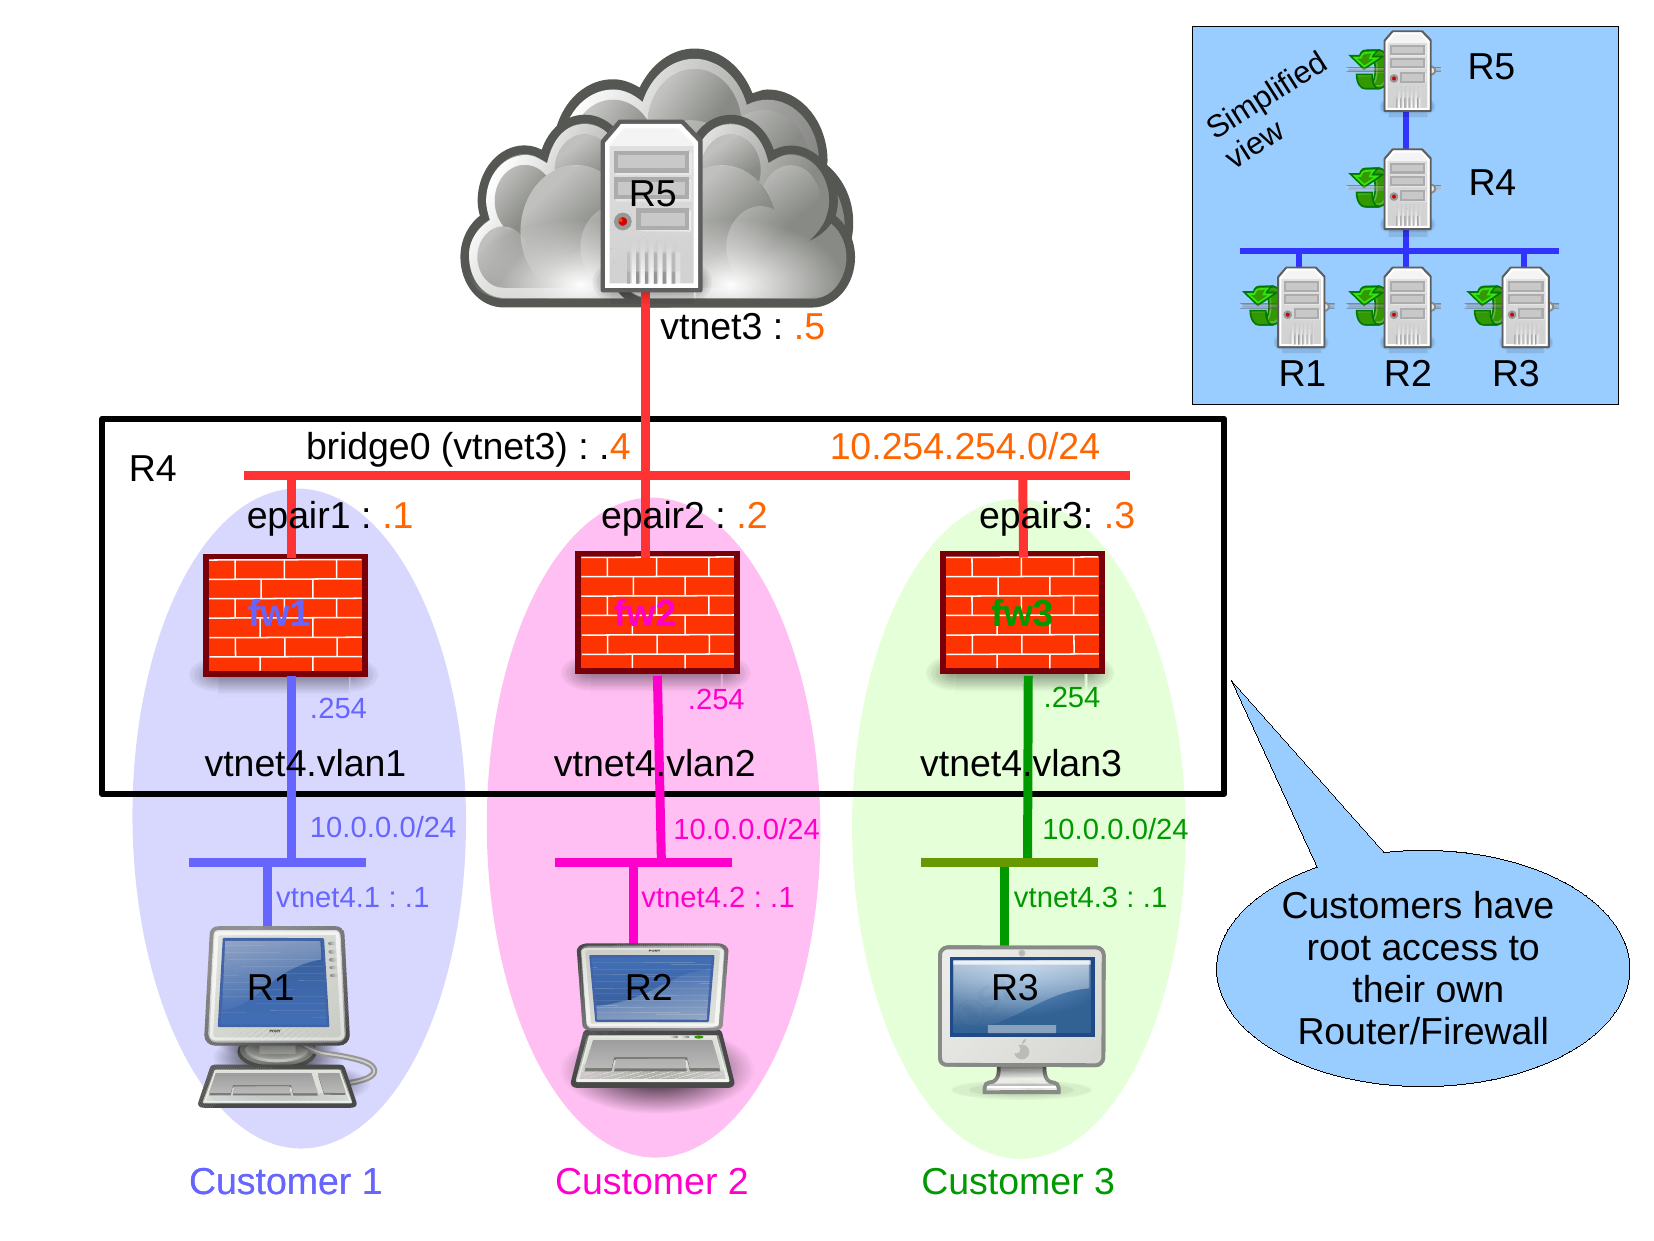

R5
Simplified
view
R4
R5
vtnet3 : .5
R1
R2
R3
10.254.254.0/24
bridge0 (vtnet3) : .4
R4
epair2 : .2
epair3: .3
epair1 : .1
fw1
fw2
fw3
.254
.254
.254
vtnet4.vlan1
vtnet4.vlan2
vtnet4.vlan3
10.0.0.0/24
10.0.0.0/24
10.0.0.0/24
Customers have
root access to
 their own
Router/Firewall
vtnet4.1 : .1
vtnet4.2 : .1
vtnet4.3 : .1
R1
R2
R3
Customer 1
Customer 1
Customer 2
Customer 3